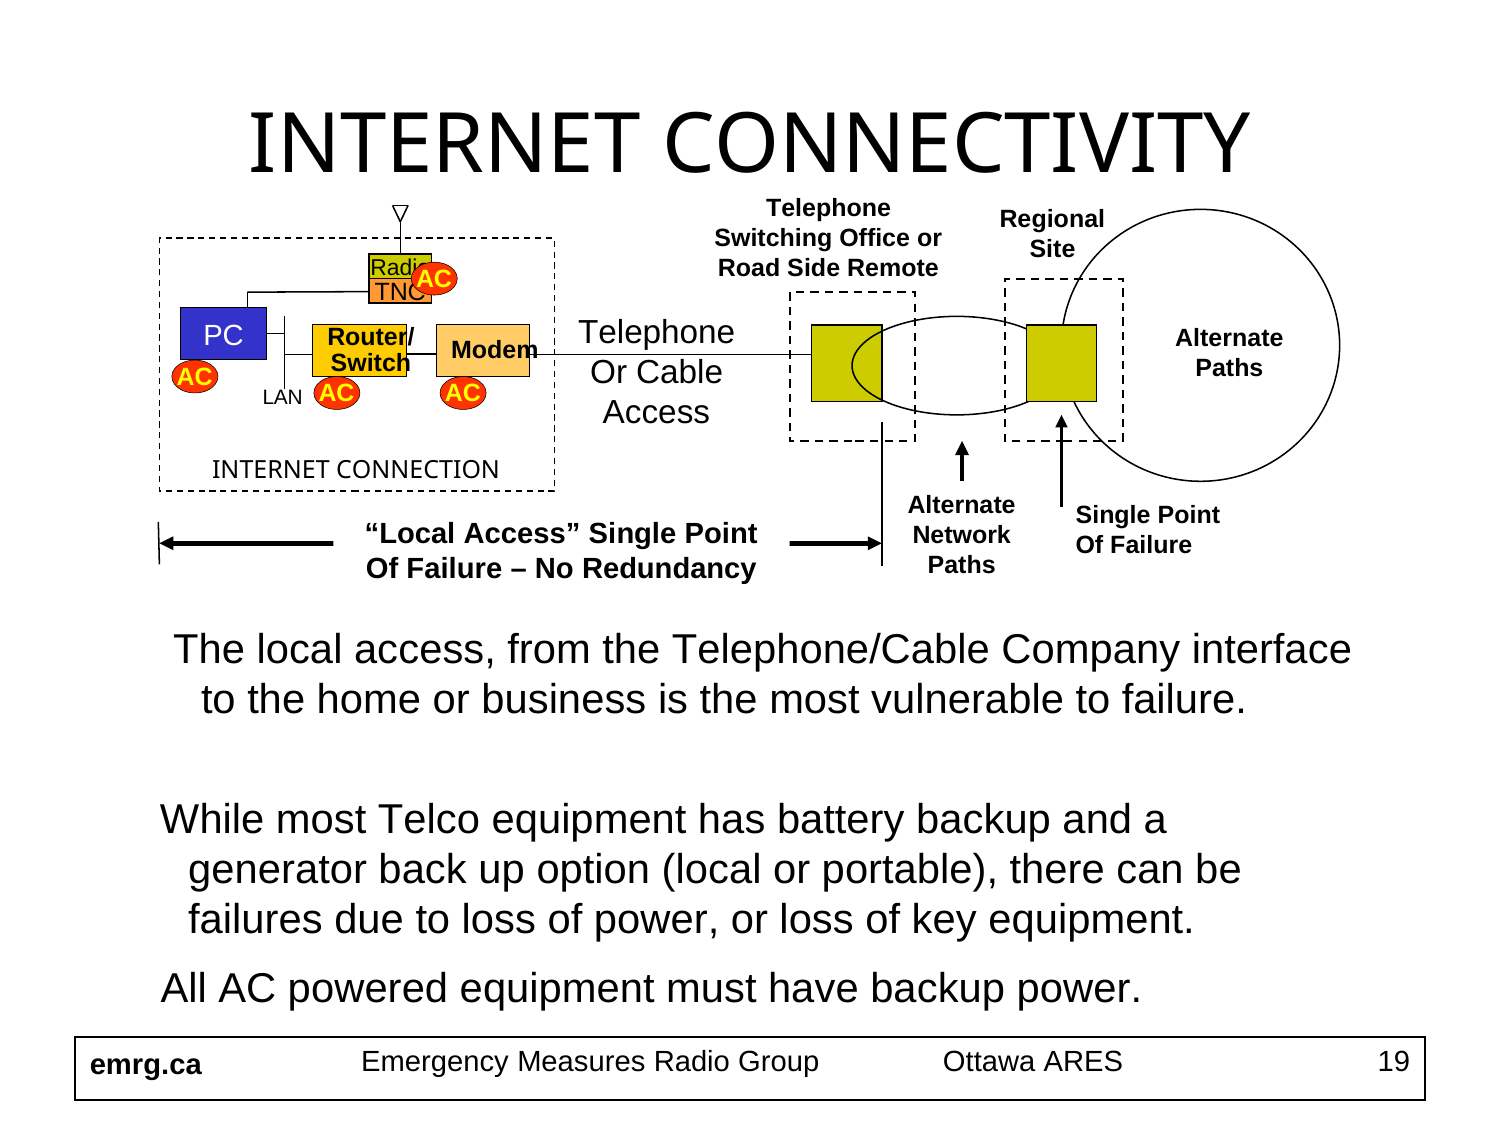

INTERNET CONNECTIVITY
Telephone Switching Office or Road Side Remote
Radio
TNC
Telephone Or Cable Access
PC
Router/
Switch
Modem
LAN
INTERNET CONNECTION
Regional
Site
Alternate Paths
Alternate Network Paths
Single Point Of Failure
While most Telco equipment has battery backup and a generator back up option (local or portable), there can be failures due to loss of power, or loss of key equipment.
AC
AC
AC
AC
All AC powered equipment must have backup power.
“Local Access” Single Point Of Failure – No Redundancy
The local access, from the Telephone/Cable Company interface to the home or business is the most vulnerable to failure.
Emergency Measures Radio Group Ottawa ARES
19